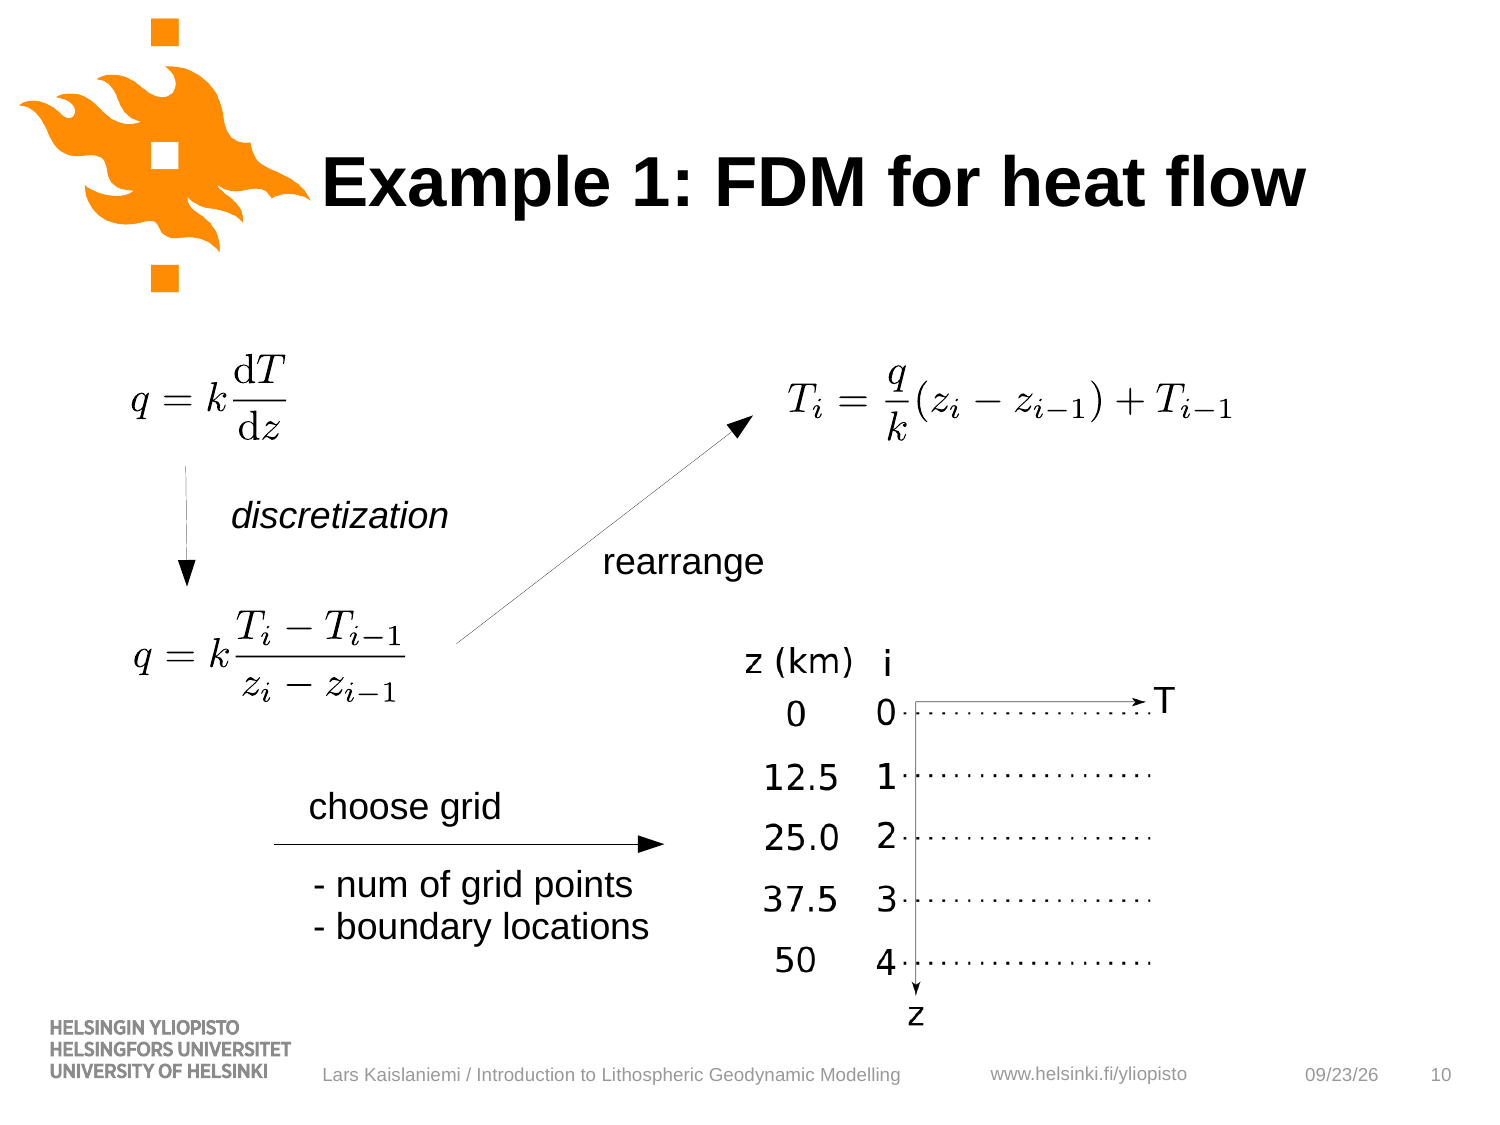

# Example 1: FDM for heat flow
discretization
rearrange
choose grid
 - num of grid points
 - boundary locations
Lars Kaislaniemi / Introduction to Lithospheric Geodynamic Modelling
10